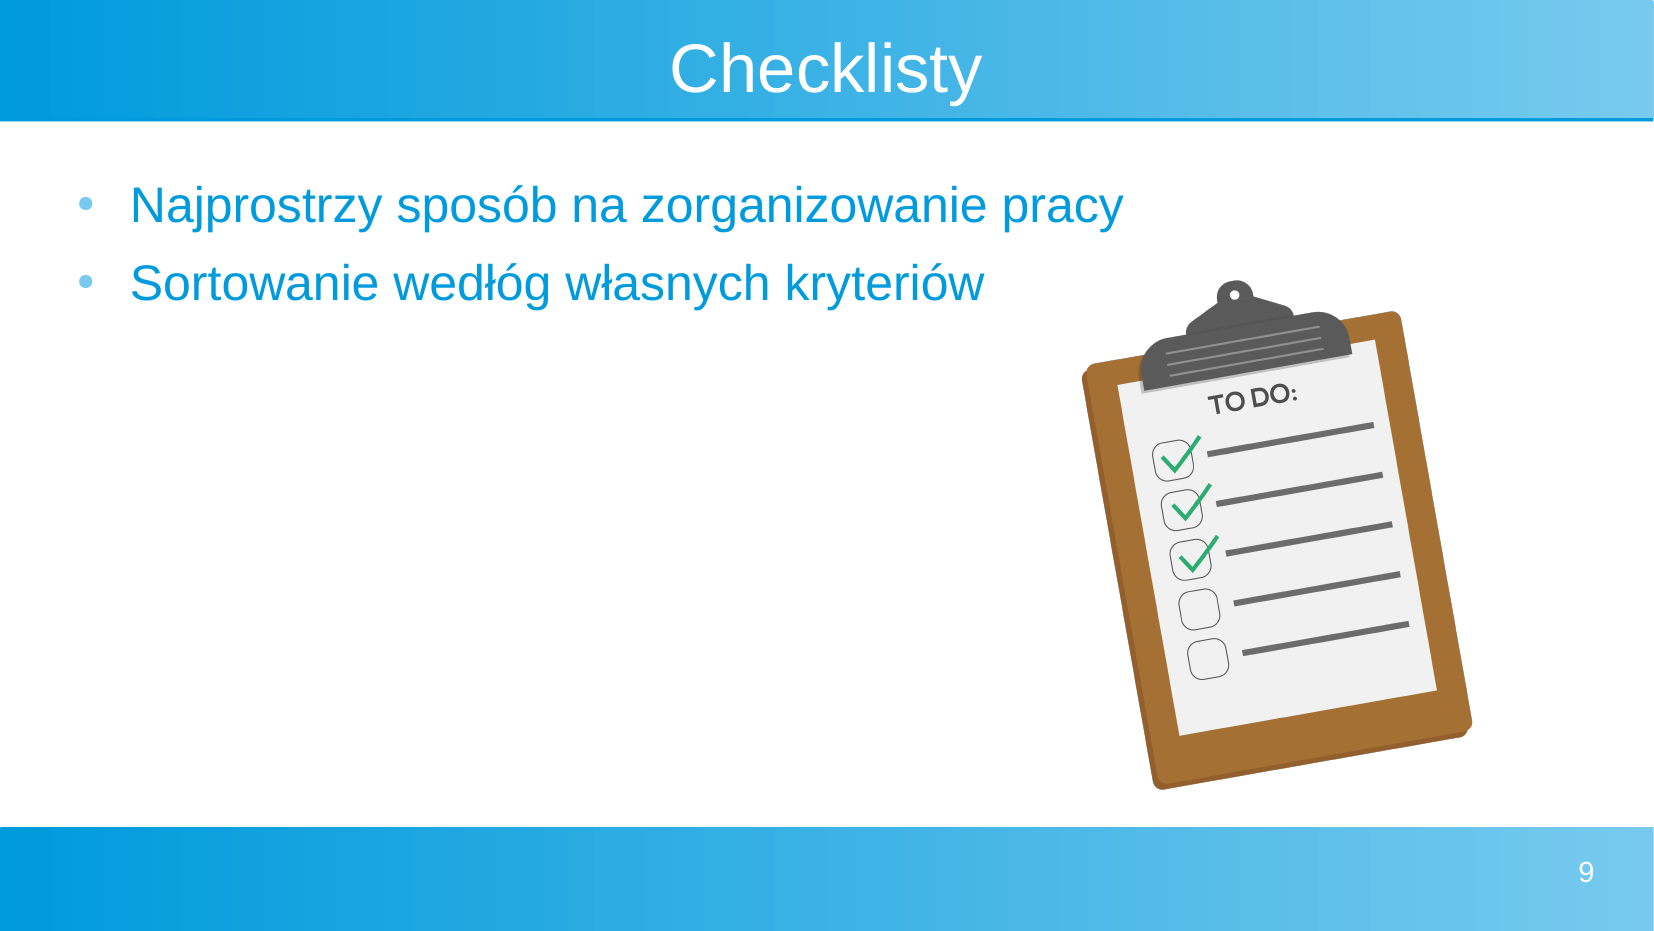

# Checklisty
Najprostrzy sposób na zorganizowanie pracy
Sortowanie wedłóg własnych kryteriów
9